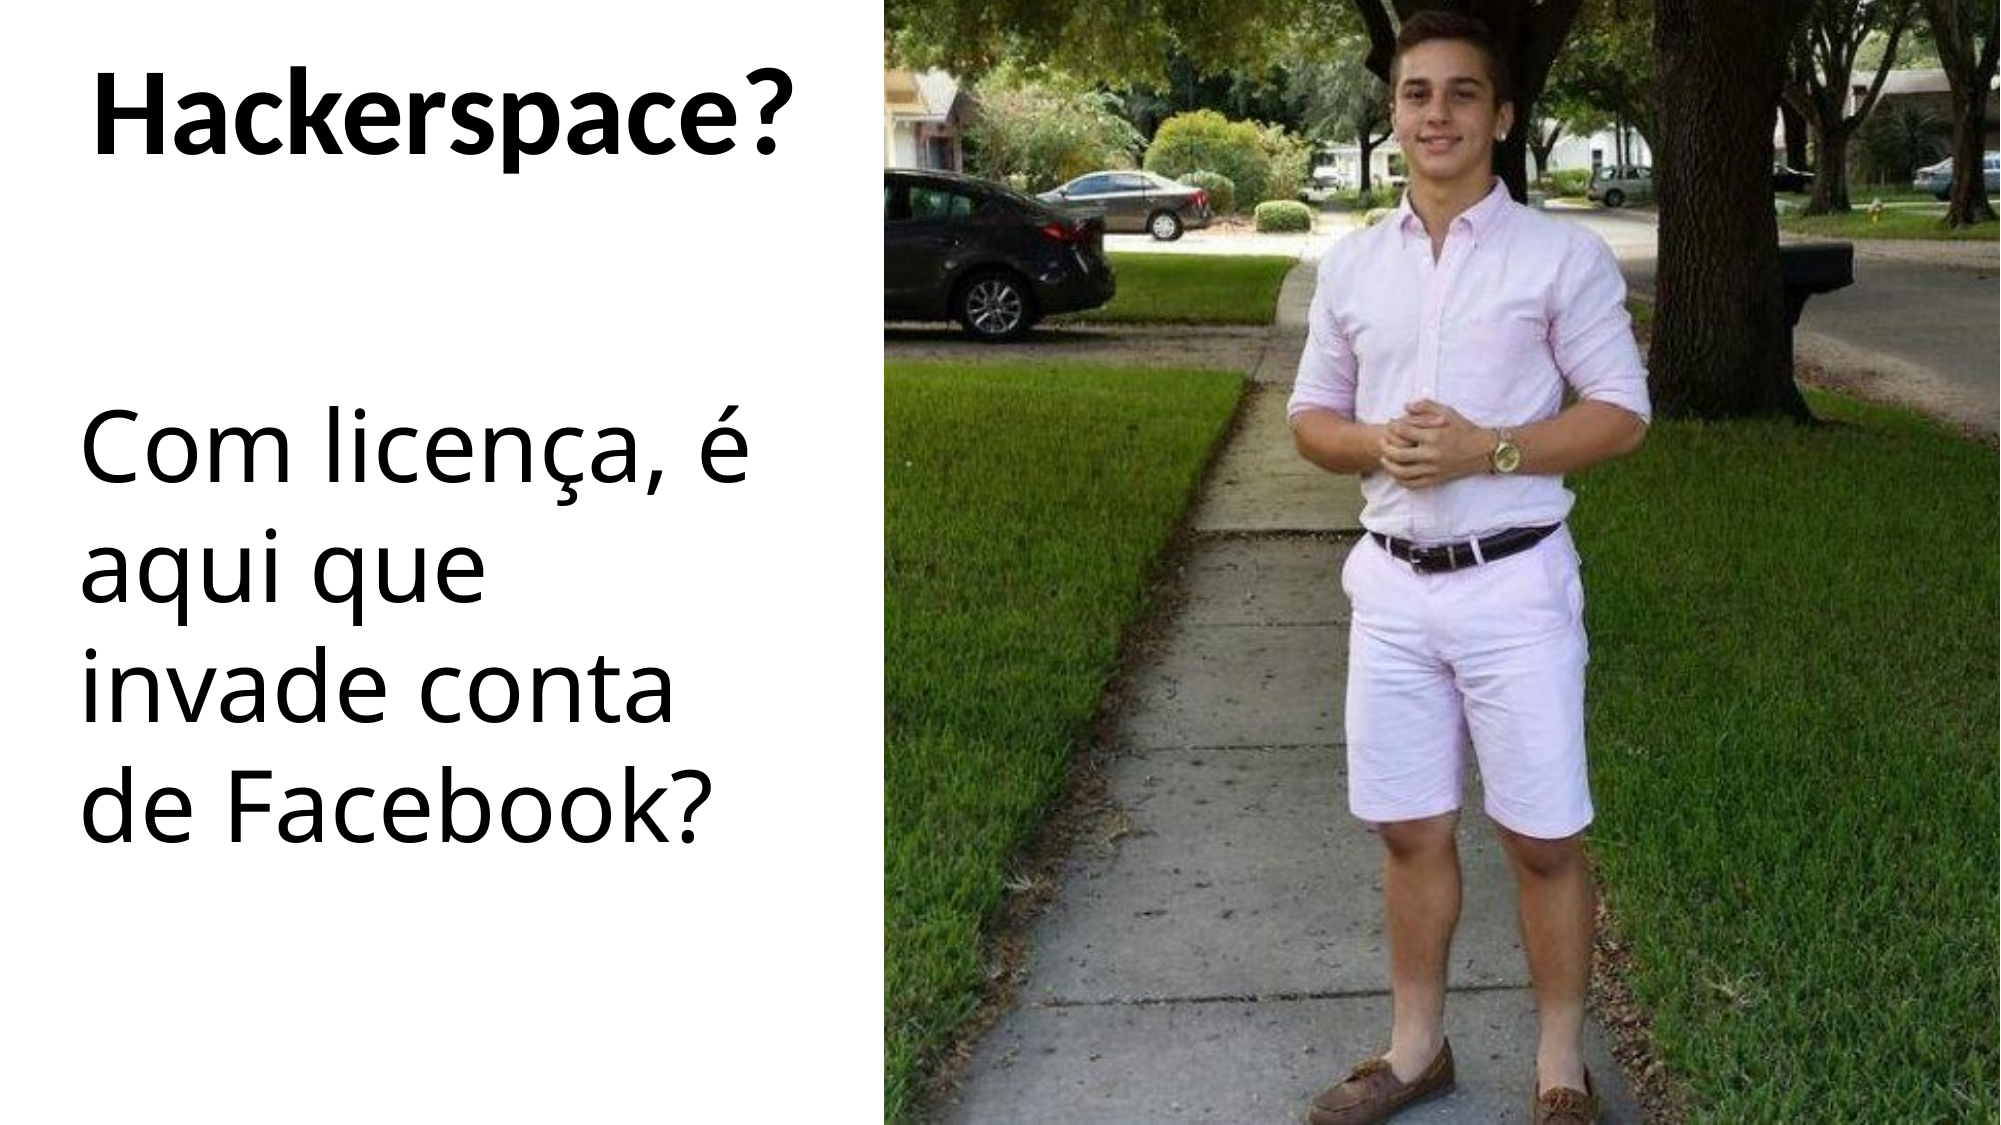

Hackerspace?
Com licença, é aqui que invade conta de Facebook?